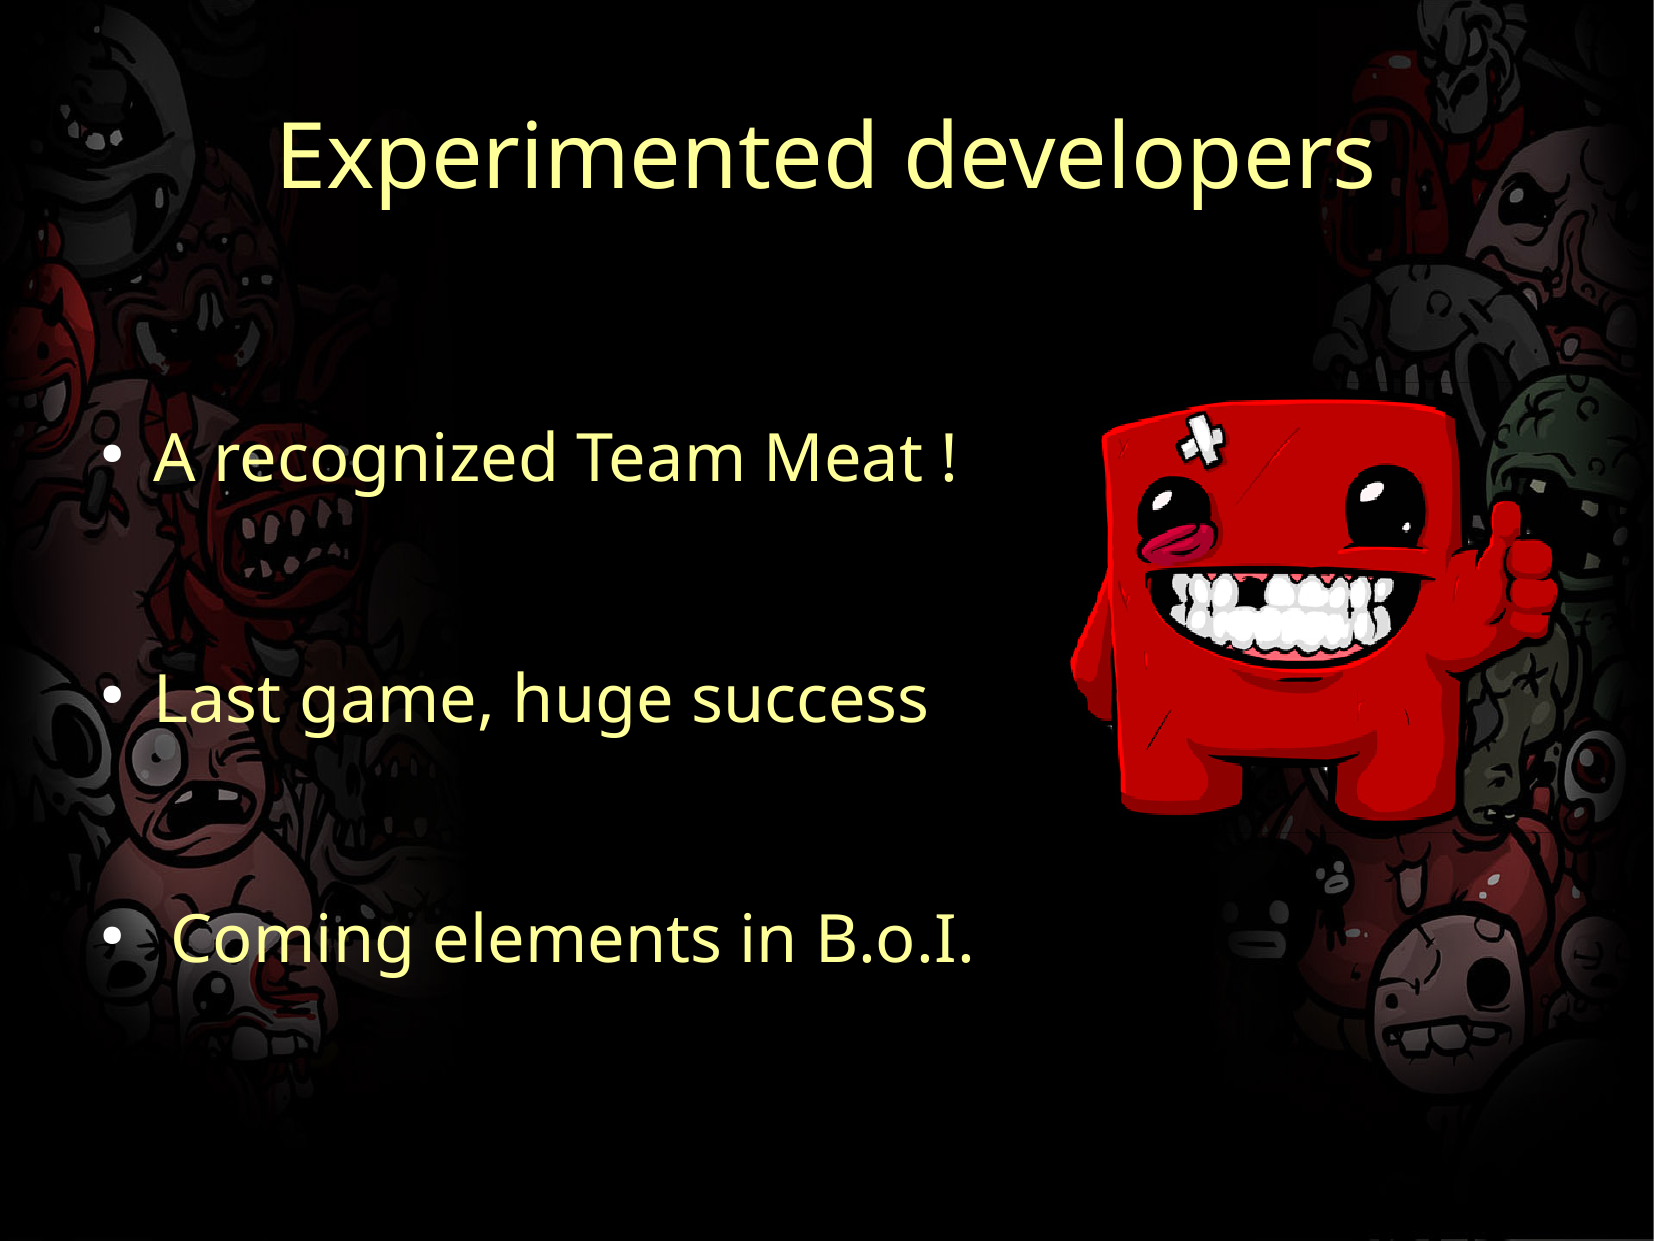

# Experimented developers
A recognized Team Meat !
Last game, huge success
 Coming elements in B.o.I.